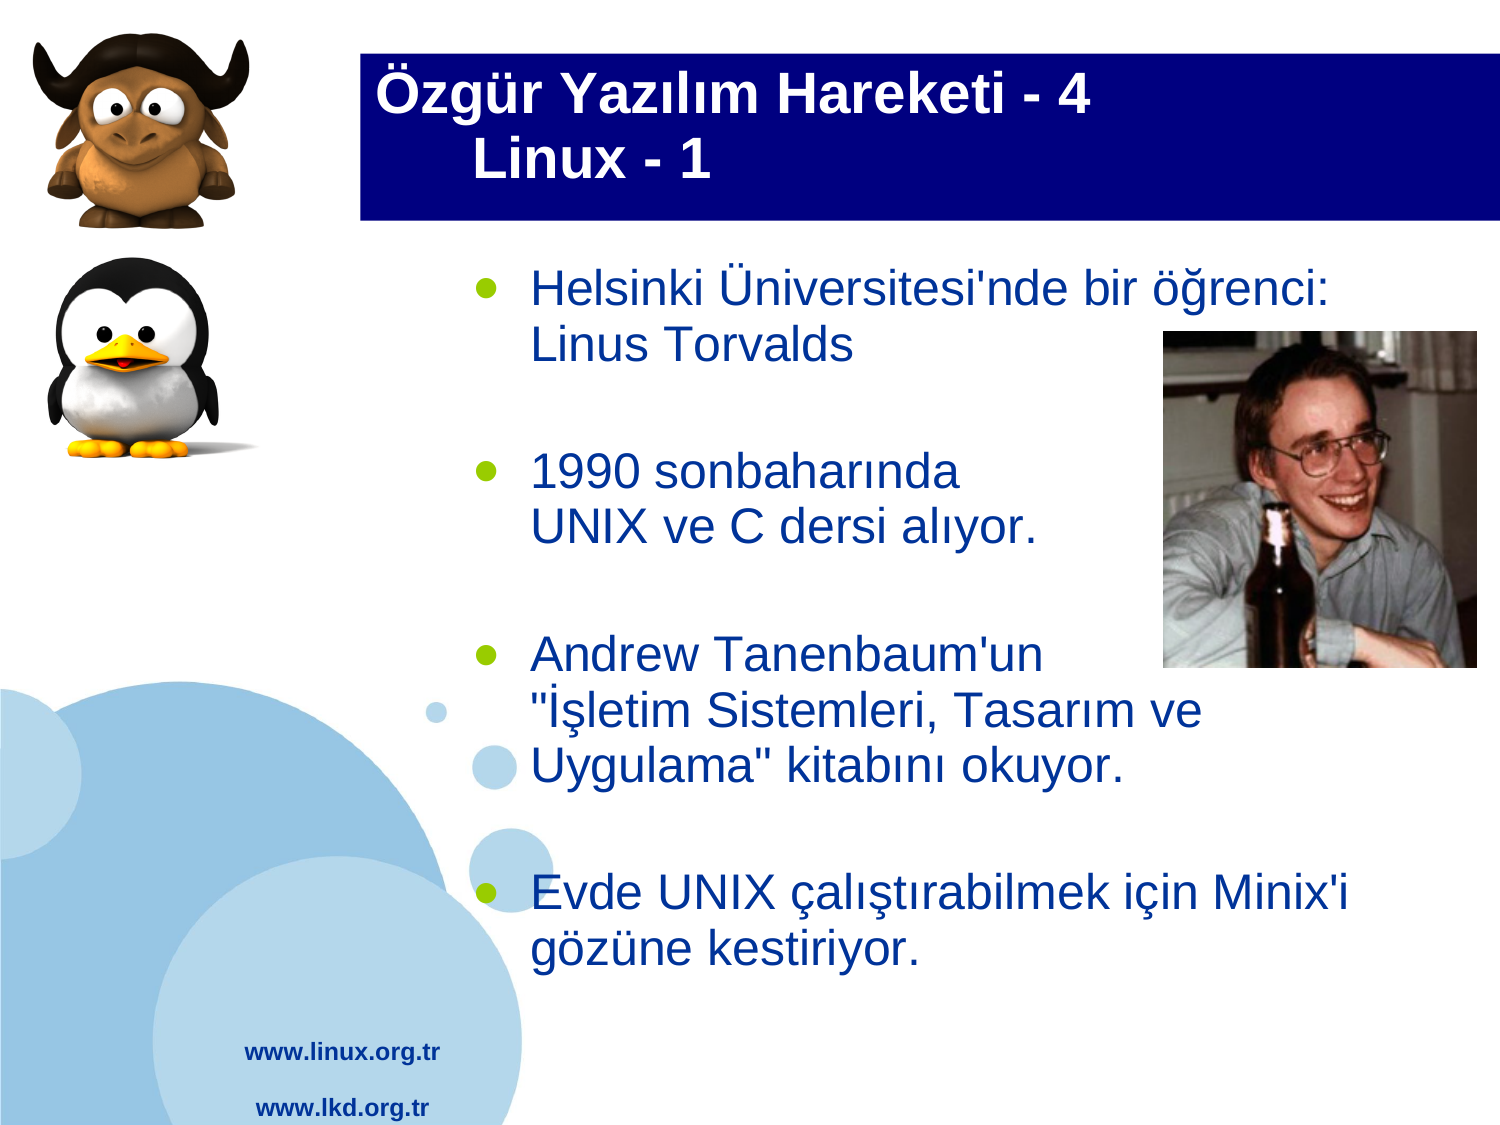

# Özgür Yazılım Hareketi - 4 Linux - 1
Helsinki Üniversitesi'nde bir öğrenci: Linus Torvalds
1990 sonbaharında UNIX ve C dersi alıyor.
Andrew Tanenbaum'un "İşletim Sistemleri, Tasarım ve Uygulama" kitabını okuyor.
Evde UNIX çalıştırabilmek için Minix'i gözüne kestiriyor.